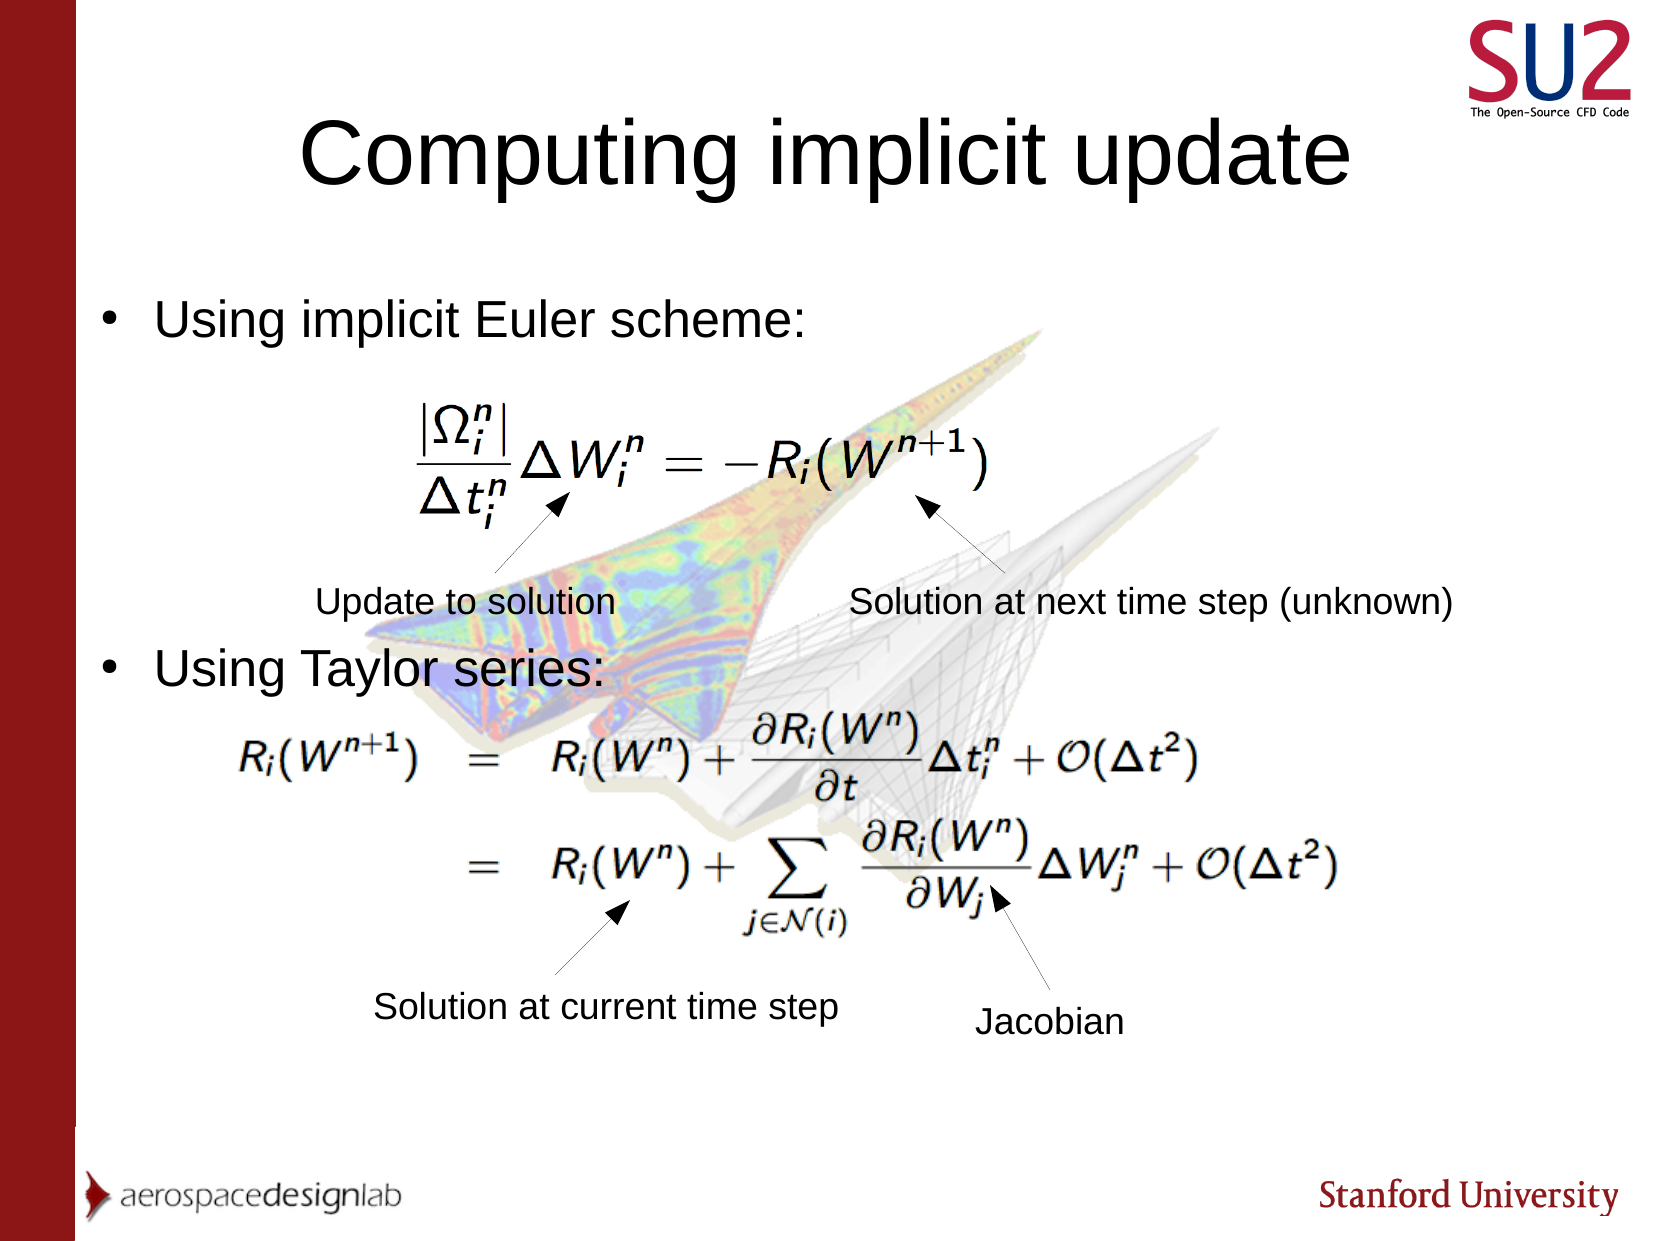

# Computing implicit update
Using implicit Euler scheme:
Using Taylor series:
Update to solution
Solution at next time step (unknown)
Solution at current time step
Jacobian